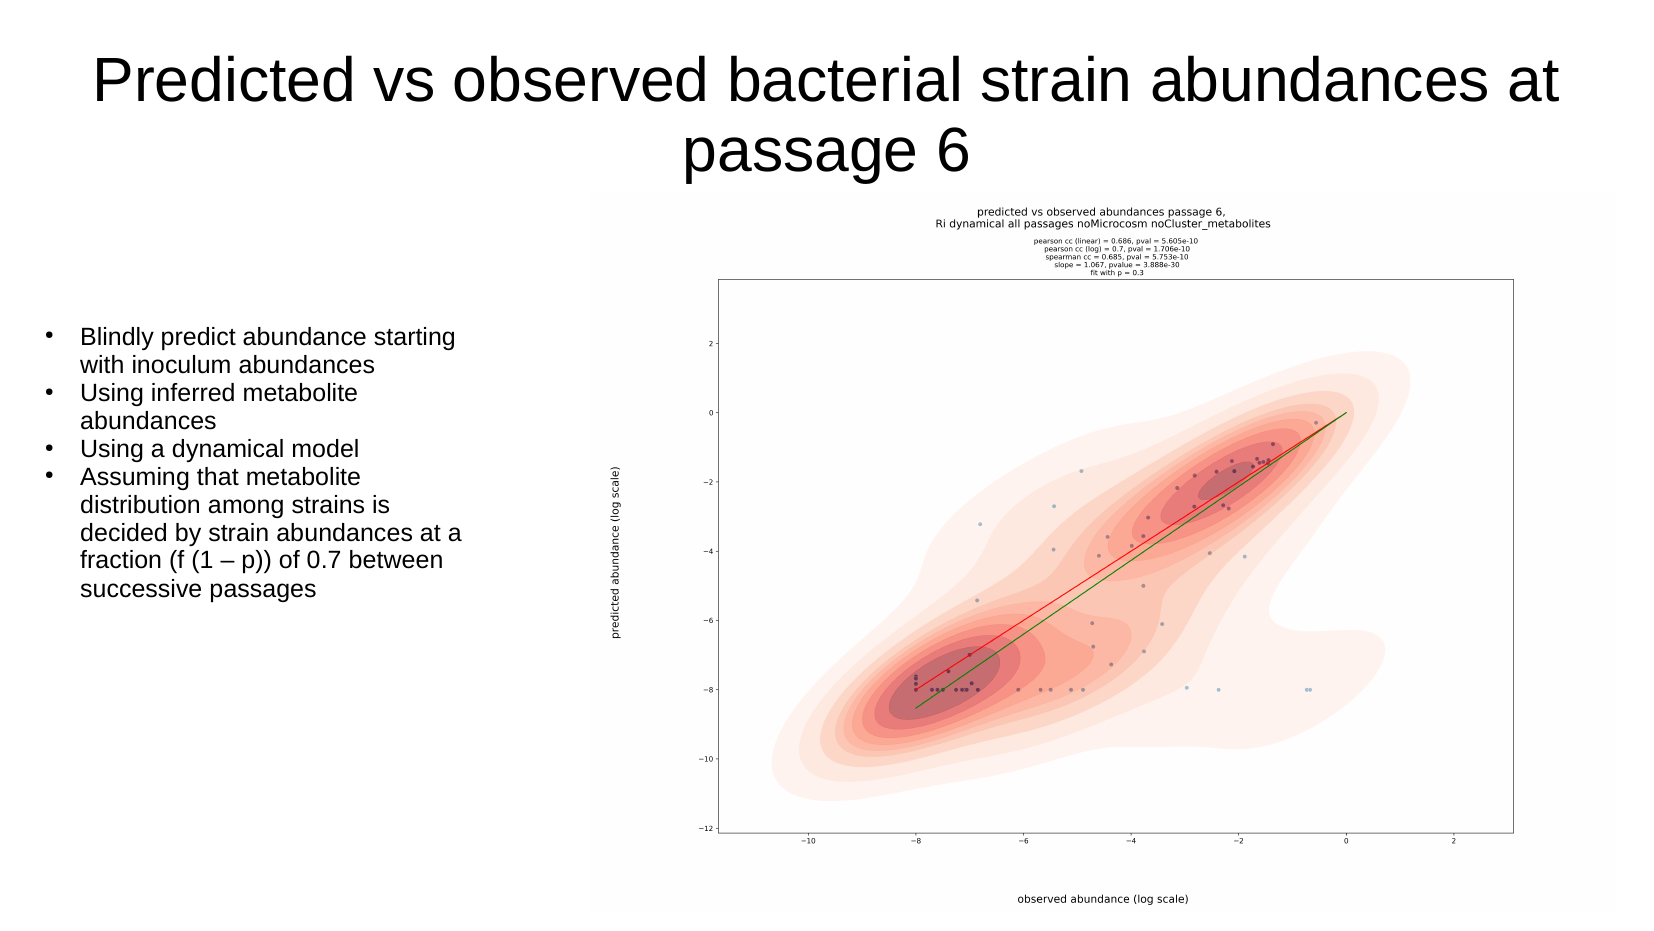

# Predicted vs observed bacterial strain abundances at passage 6
Blindly predict abundance starting with inoculum abundances
Using inferred metabolite abundances
Using a dynamical model
Assuming that metabolite distribution among strains is decided by strain abundances at a fraction (f (1 – p)) of 0.7 between successive passages